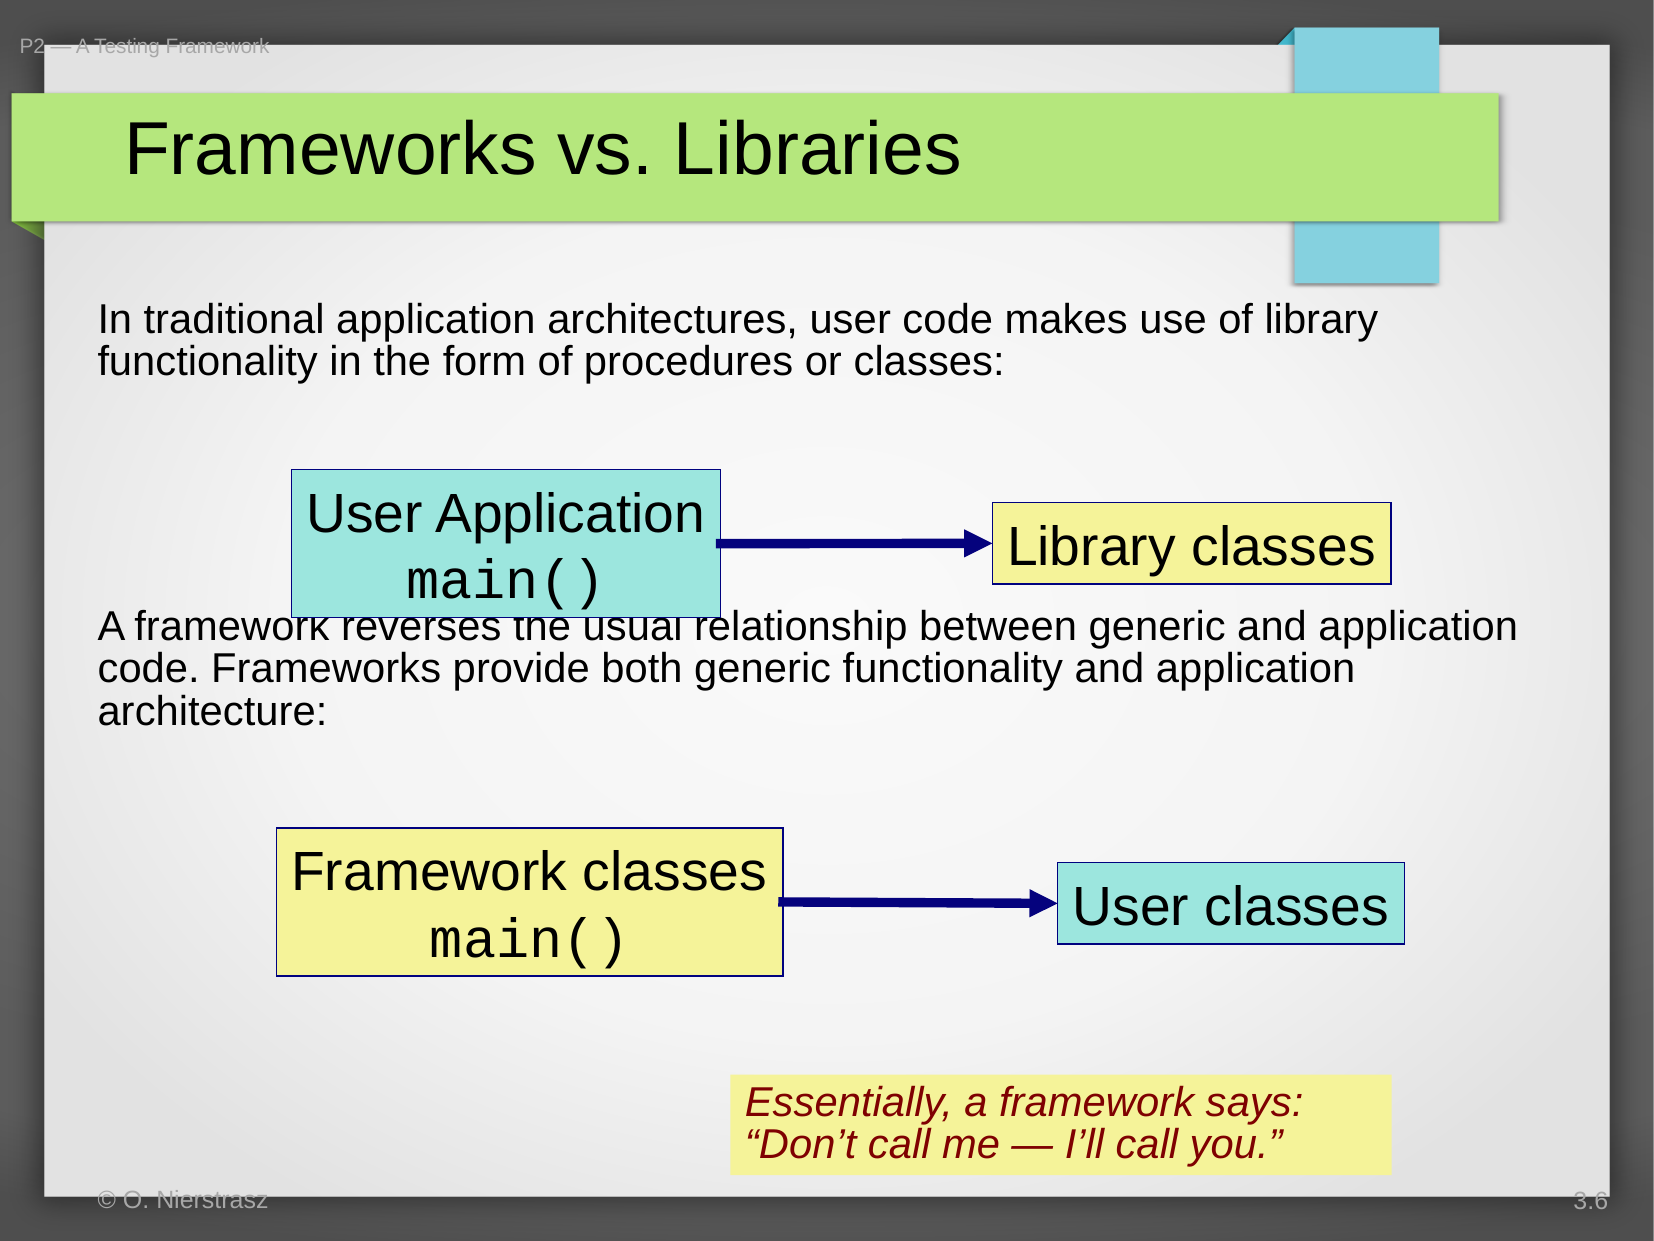

P2 — A Testing Framework
# Frameworks vs. Libraries
In traditional application architectures, user code makes use of library functionality in the form of procedures or classes:
A framework reverses the usual relationship between generic and application code. Frameworks provide both generic functionality and application architecture:
User Application
main()
Library classes
Framework classes
main()
User classes
Essentially, a framework says: “Don’t call me — I’ll call you.”
© O. Nierstrasz